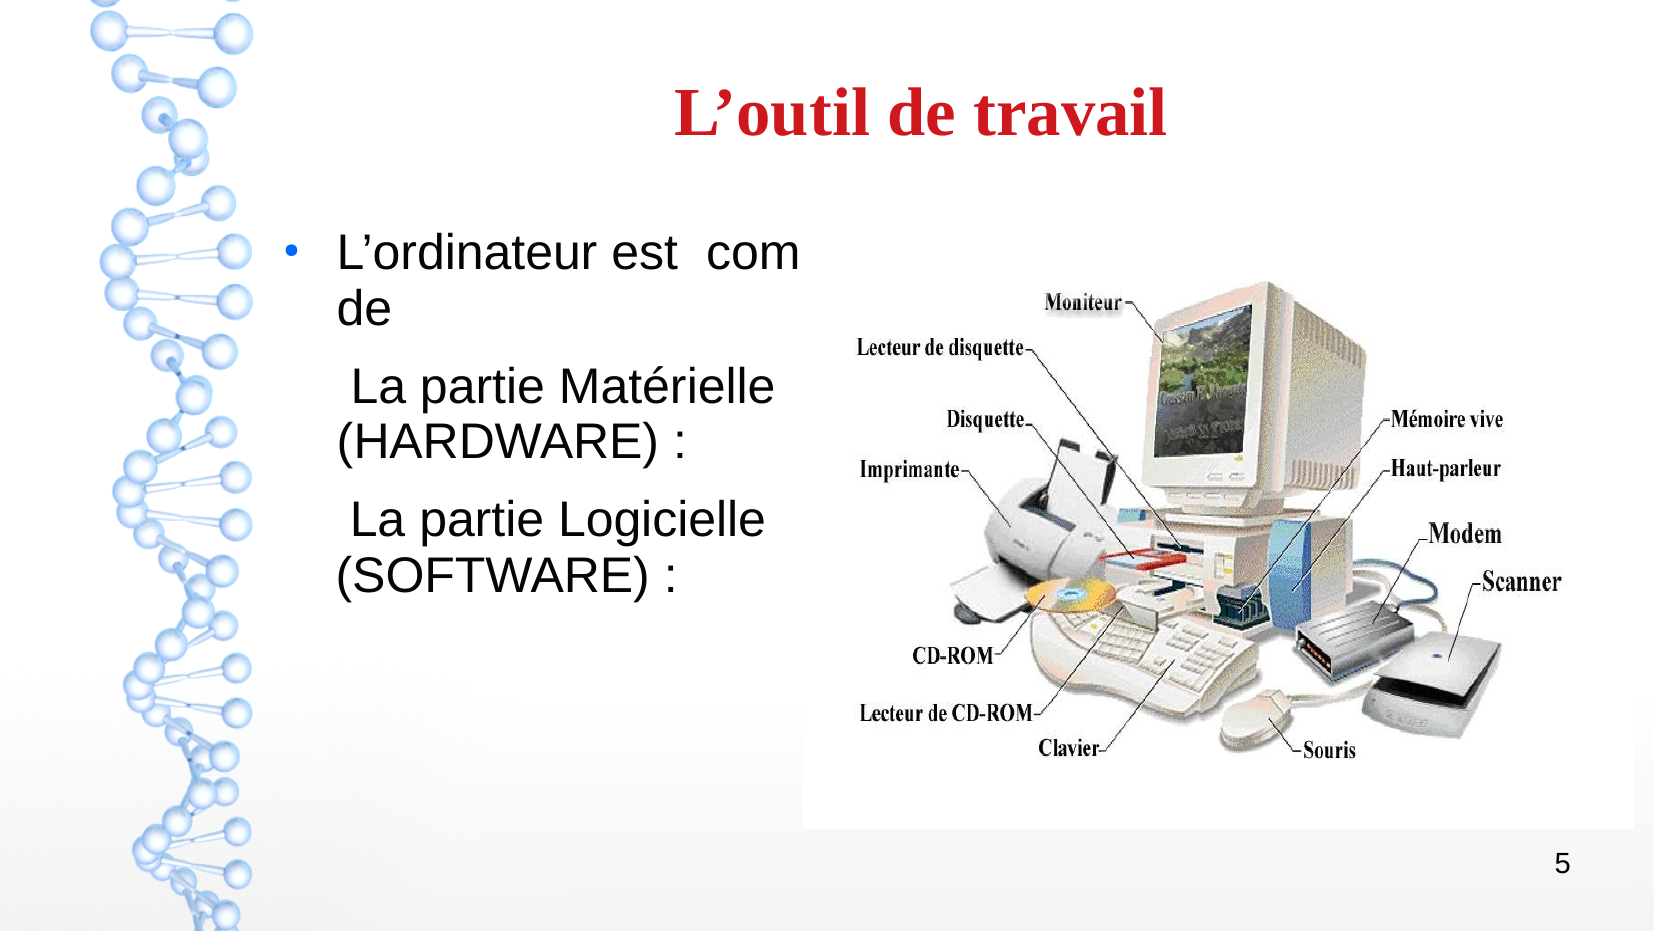

# L’outil de travail
L’ordinateur est composé de
 La partie Matérielle (HARDWARE) :
 La partie Logicielle (SOFTWARE) :
5